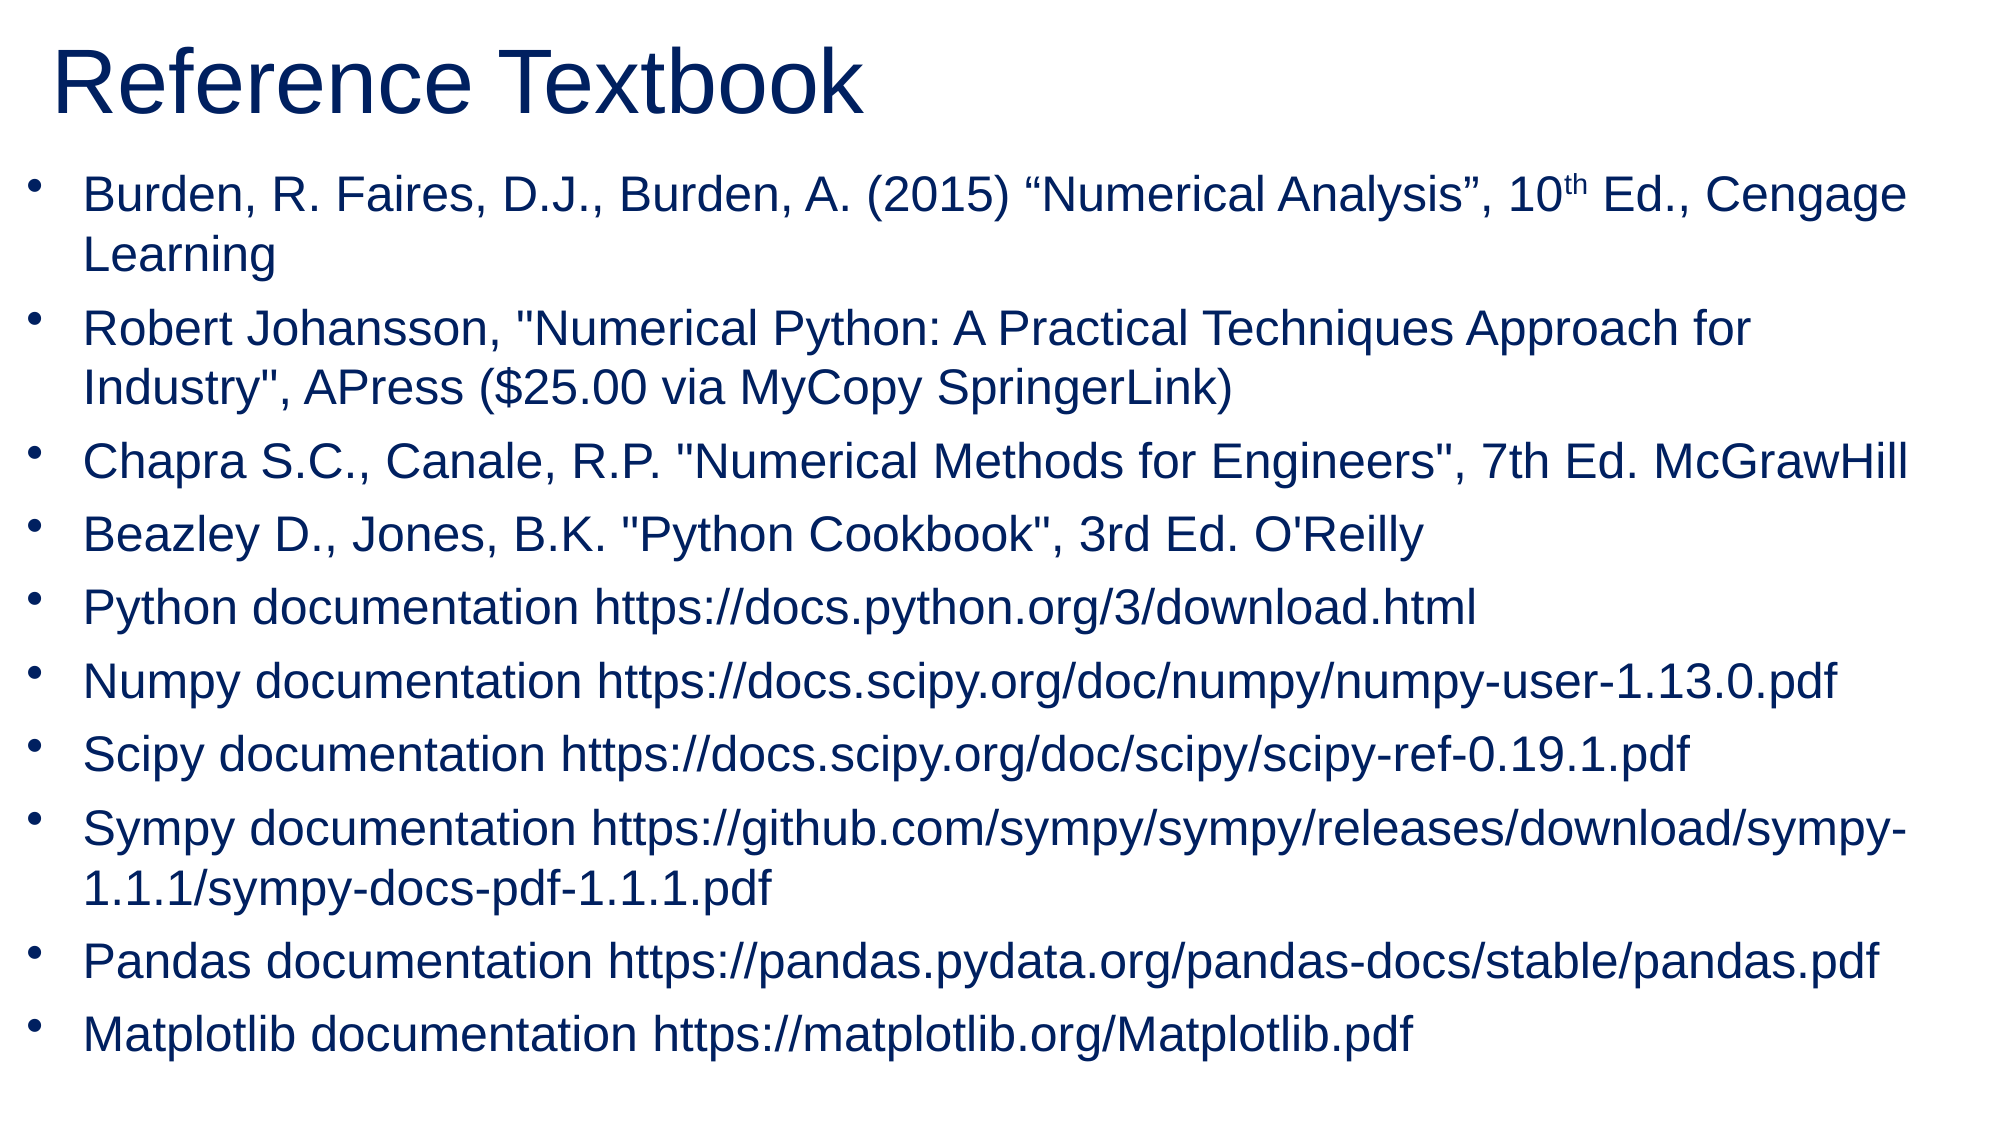

# Reference Textbook
Burden, R. Faires, D.J., Burden, A. (2015) “Numerical Analysis”, 10th Ed., Cengage Learning
Robert Johansson, "Numerical Python: A Practical Techniques Approach for Industry", APress ($25.00 via MyCopy SpringerLink)
Chapra S.C., Canale, R.P. "Numerical Methods for Engineers", 7th Ed. McGrawHill
Beazley D., Jones, B.K. "Python Cookbook", 3rd Ed. O'Reilly
Python documentation https://docs.python.org/3/download.html
Numpy documentation https://docs.scipy.org/doc/numpy/numpy-user-1.13.0.pdf
Scipy documentation https://docs.scipy.org/doc/scipy/scipy-ref-0.19.1.pdf
Sympy documentation https://github.com/sympy/sympy/releases/download/sympy-1.1.1/sympy-docs-pdf-1.1.1.pdf
Pandas documentation https://pandas.pydata.org/pandas-docs/stable/pandas.pdf
Matplotlib documentation https://matplotlib.org/Matplotlib.pdf